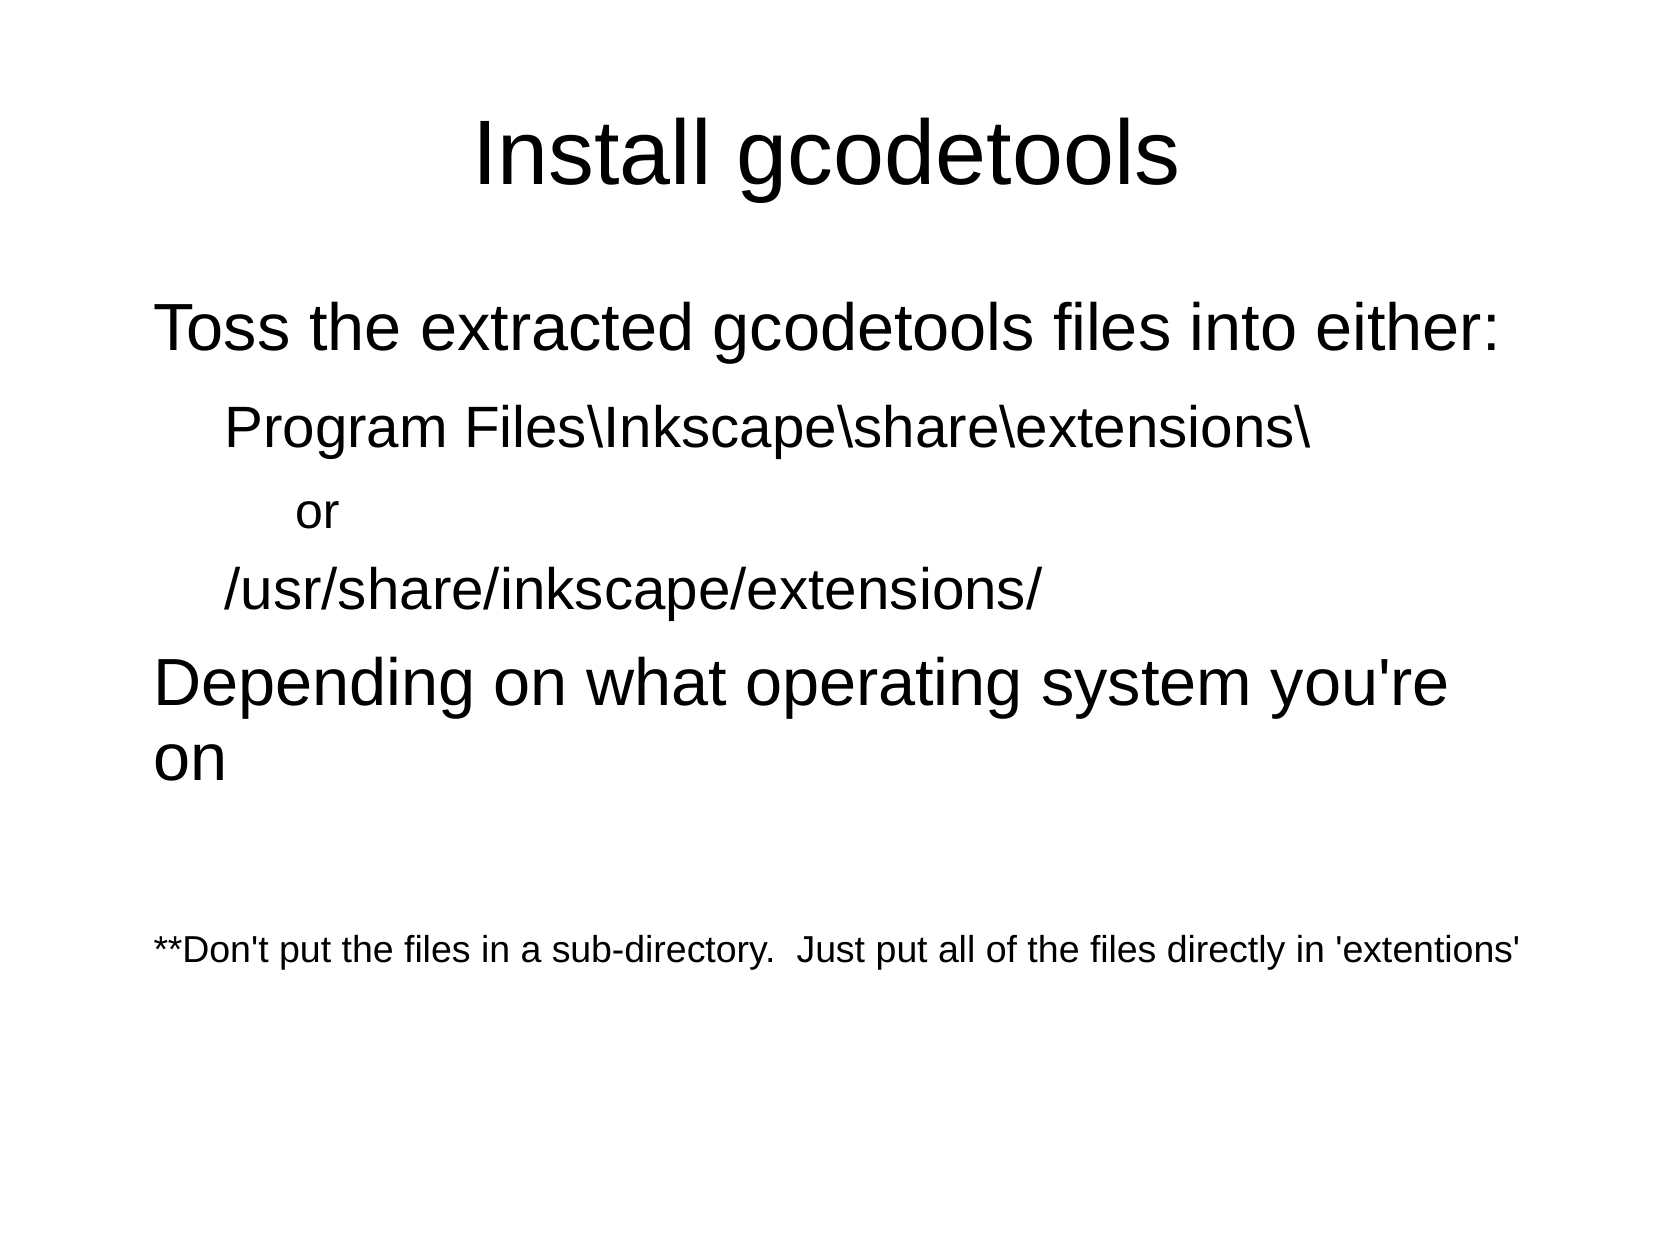

# Install gcodetools
Toss the extracted gcodetools files into either:
Program Files\Inkscape\share\extensions\
or
/usr/share/inkscape/extensions/
Depending on what operating system you're on
**Don't put the files in a sub-directory. Just put all of the files directly in 'extentions'